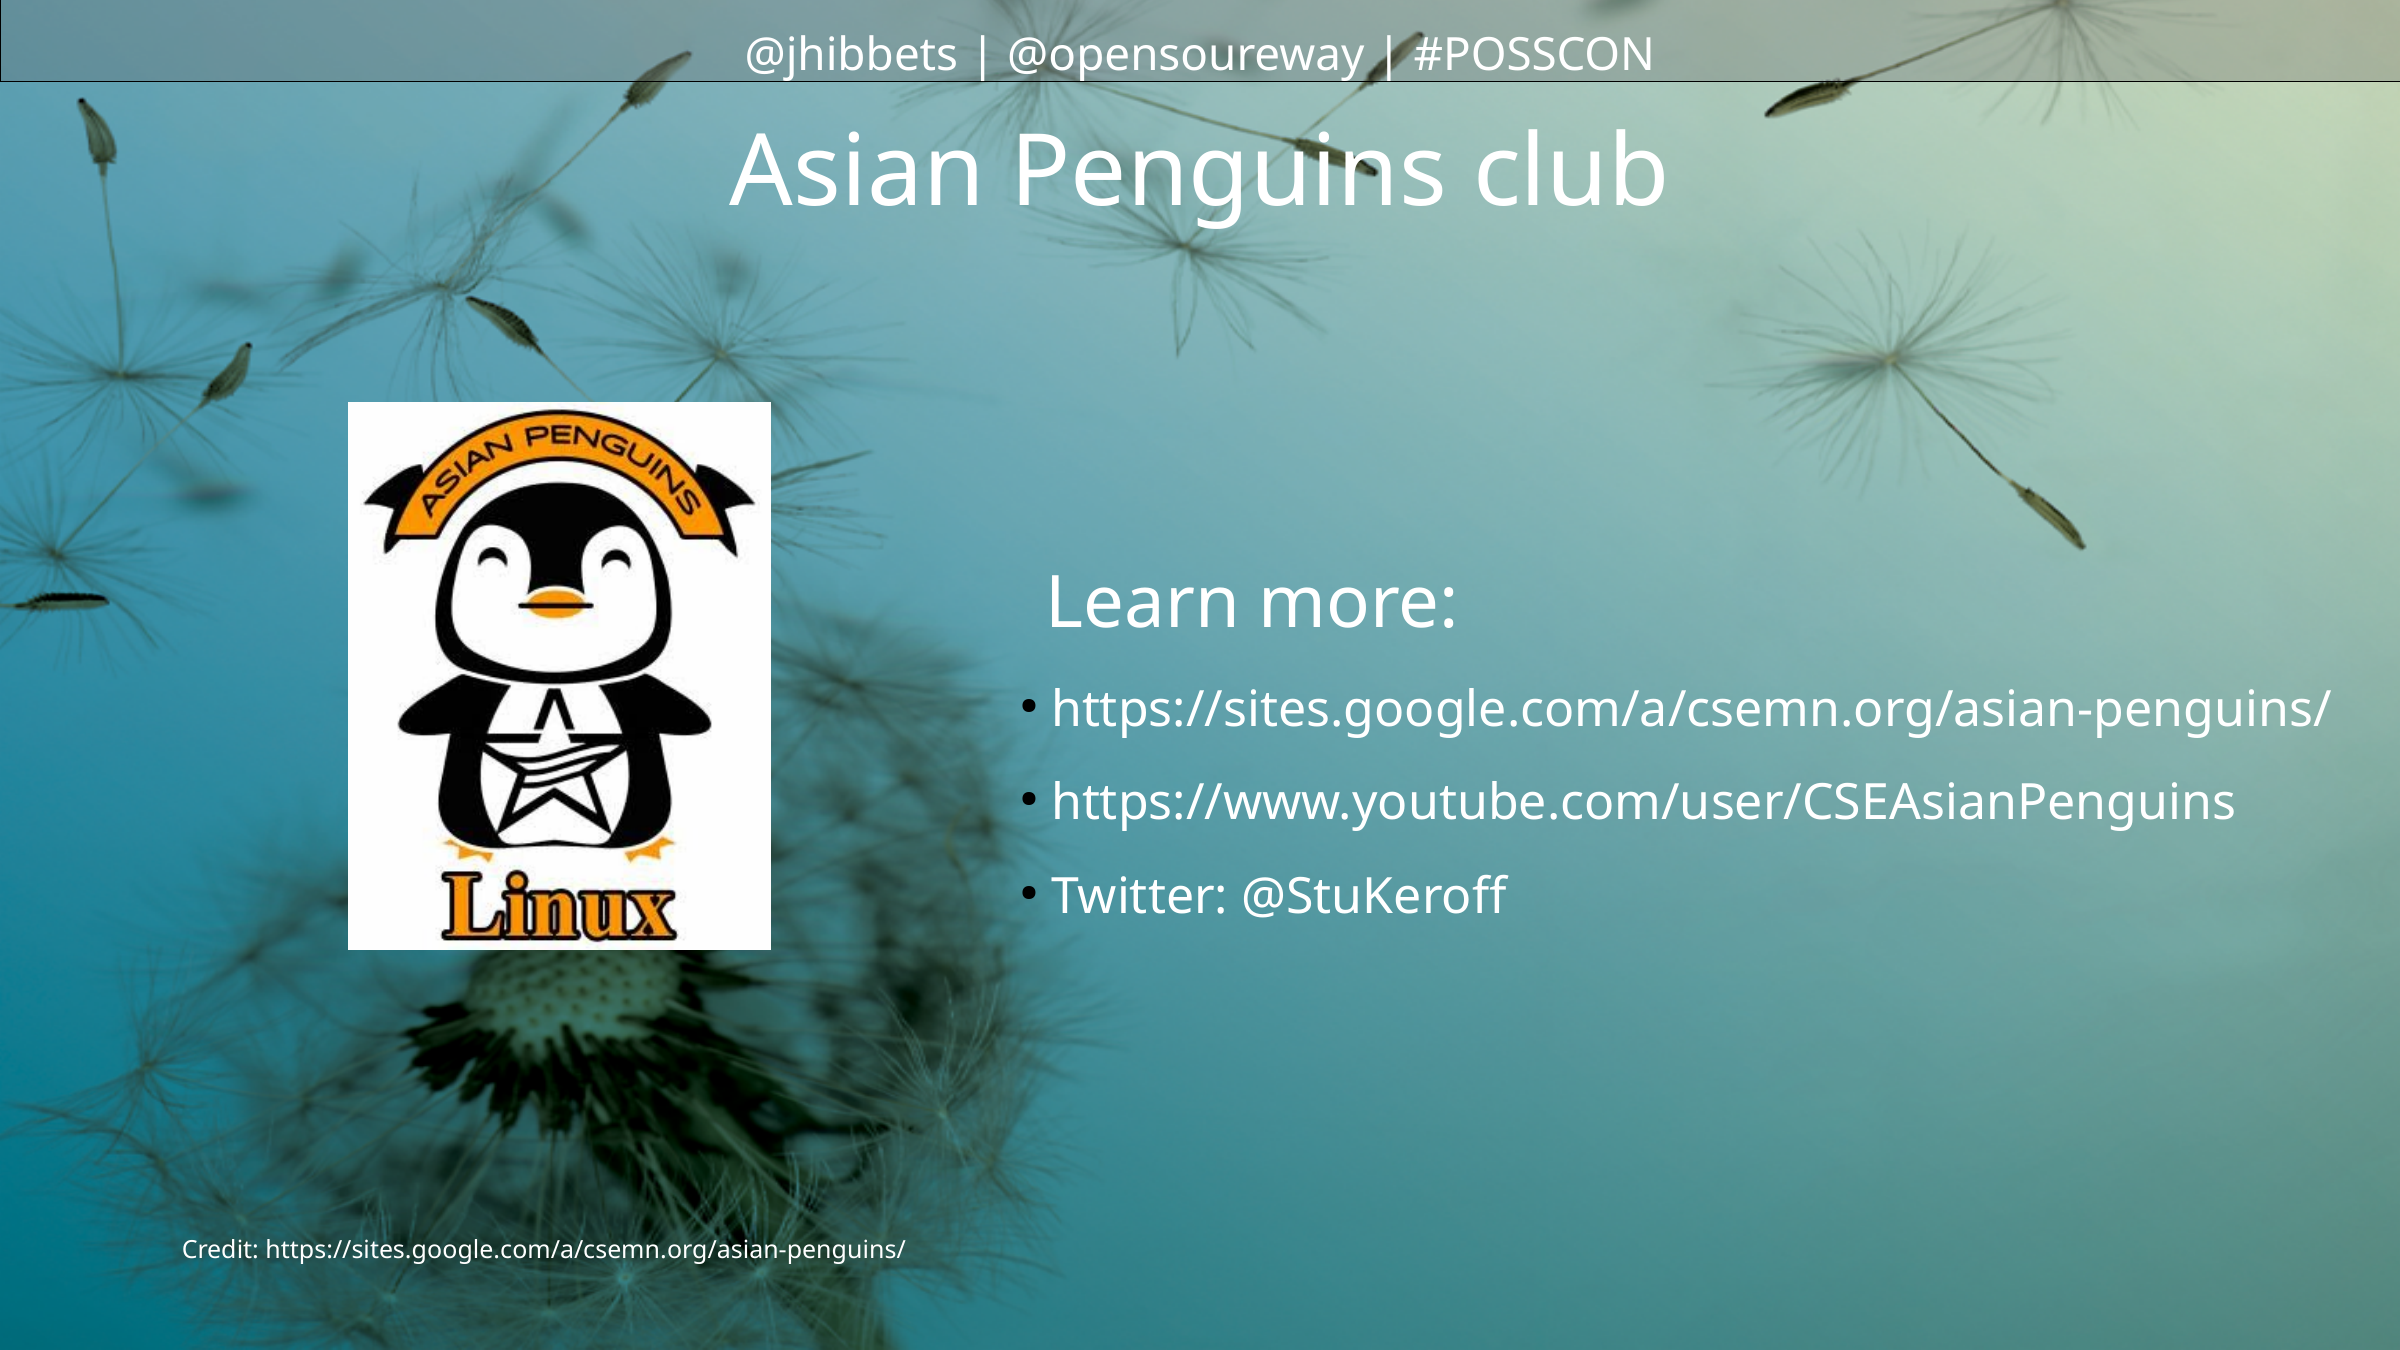

# Asian Penguins club
Learn more:
 https://sites.google.com/a/csemn.org/asian-penguins/
 https://www.youtube.com/user/CSEAsianPenguins
 Twitter: @StuKeroff
Credit: https://sites.google.com/a/csemn.org/asian-penguins/